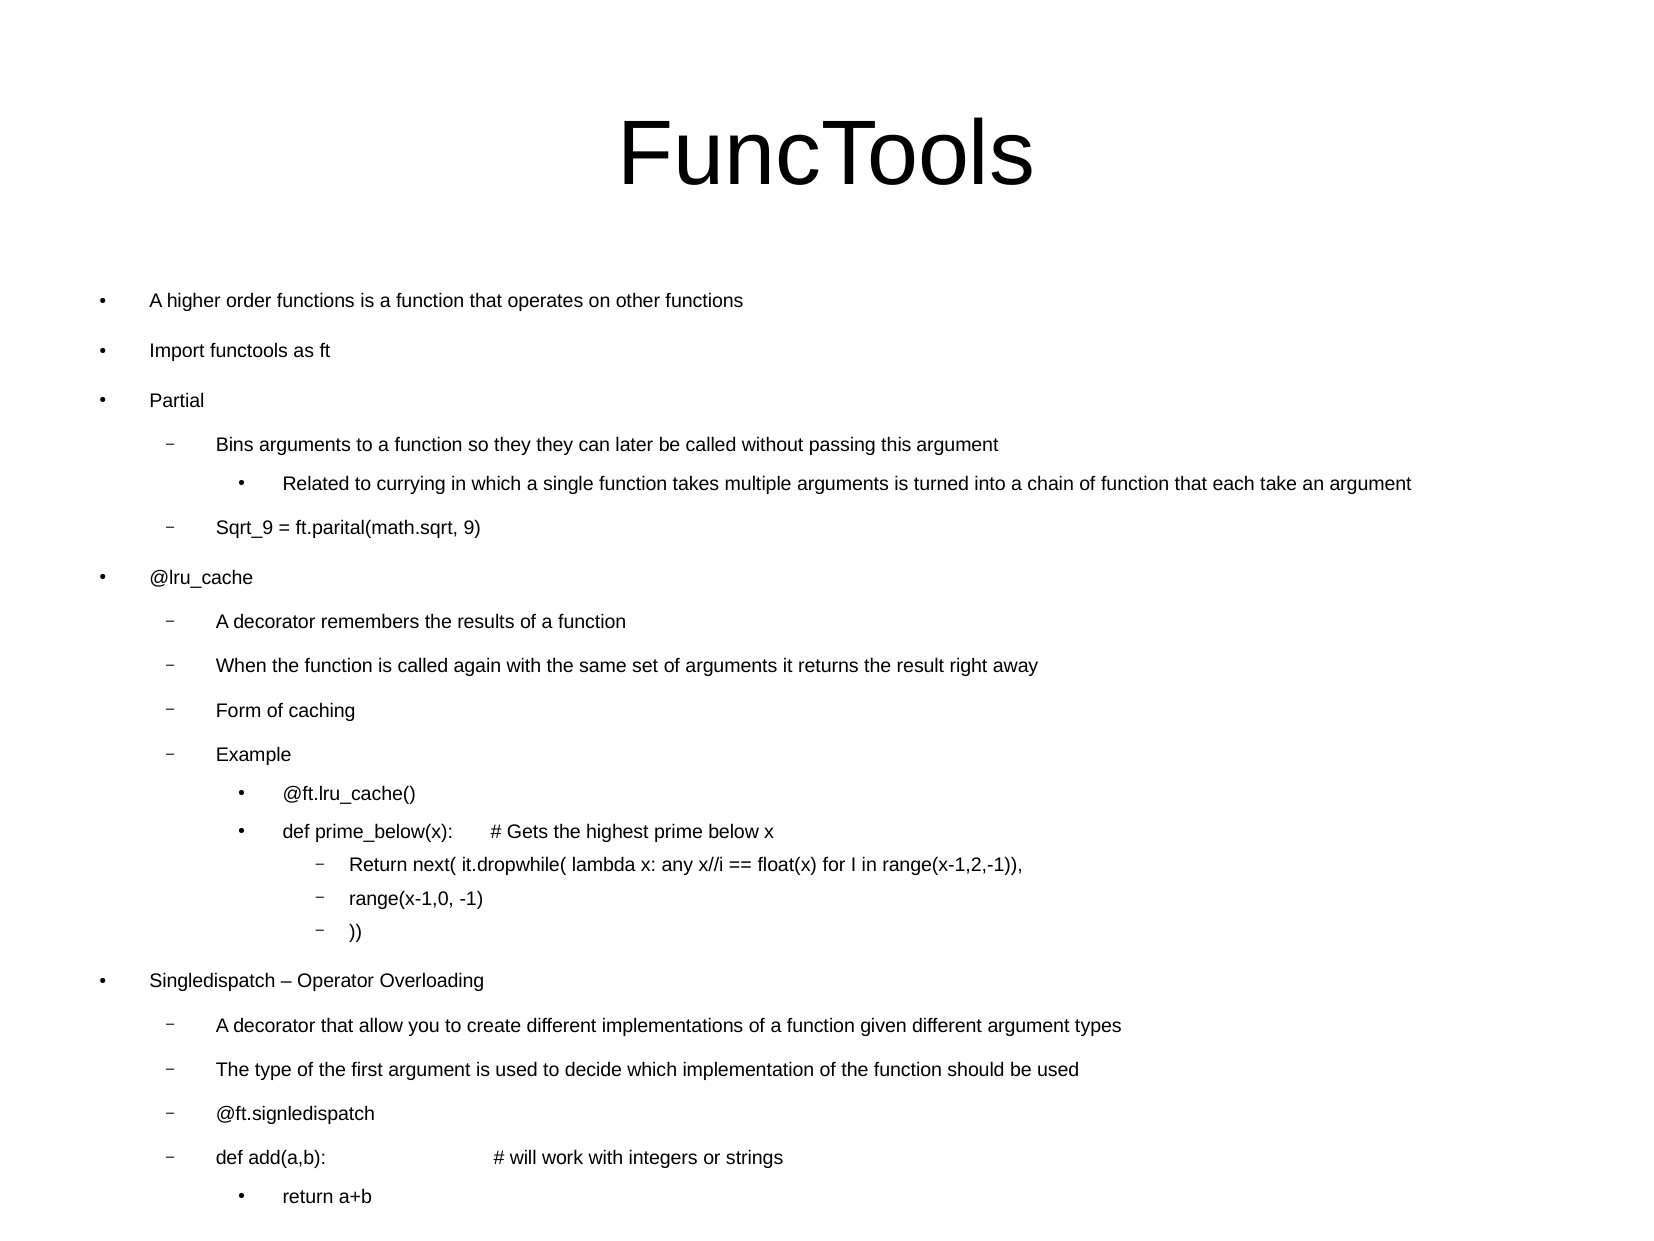

# FuncTools
A higher order functions is a function that operates on other functions
Import functools as ft
Partial
Bins arguments to a function so they they can later be called without passing this argument
Related to currying in which a single function takes multiple arguments is turned into a chain of function that each take an argument
Sqrt_9 = ft.parital(math.sqrt, 9)
@lru_cache
A decorator remembers the results of a function
When the function is called again with the same set of arguments it returns the result right away
Form of caching
Example
@ft.lru_cache()
def prime_below(x):	# Gets the highest prime below x
Return next( it.dropwhile( lambda x: any x//i == float(x) for I in range(x-1,2,-1)),
range(x-1,0, -1)
))
Singledispatch – Operator Overloading
A decorator that allow you to create different implementations of a function given different argument types
The type of the first argument is used to decide which implementation of the function should be used
@ft.signledispatch
def add(a,b):			# will work with integers or strings
return a+b